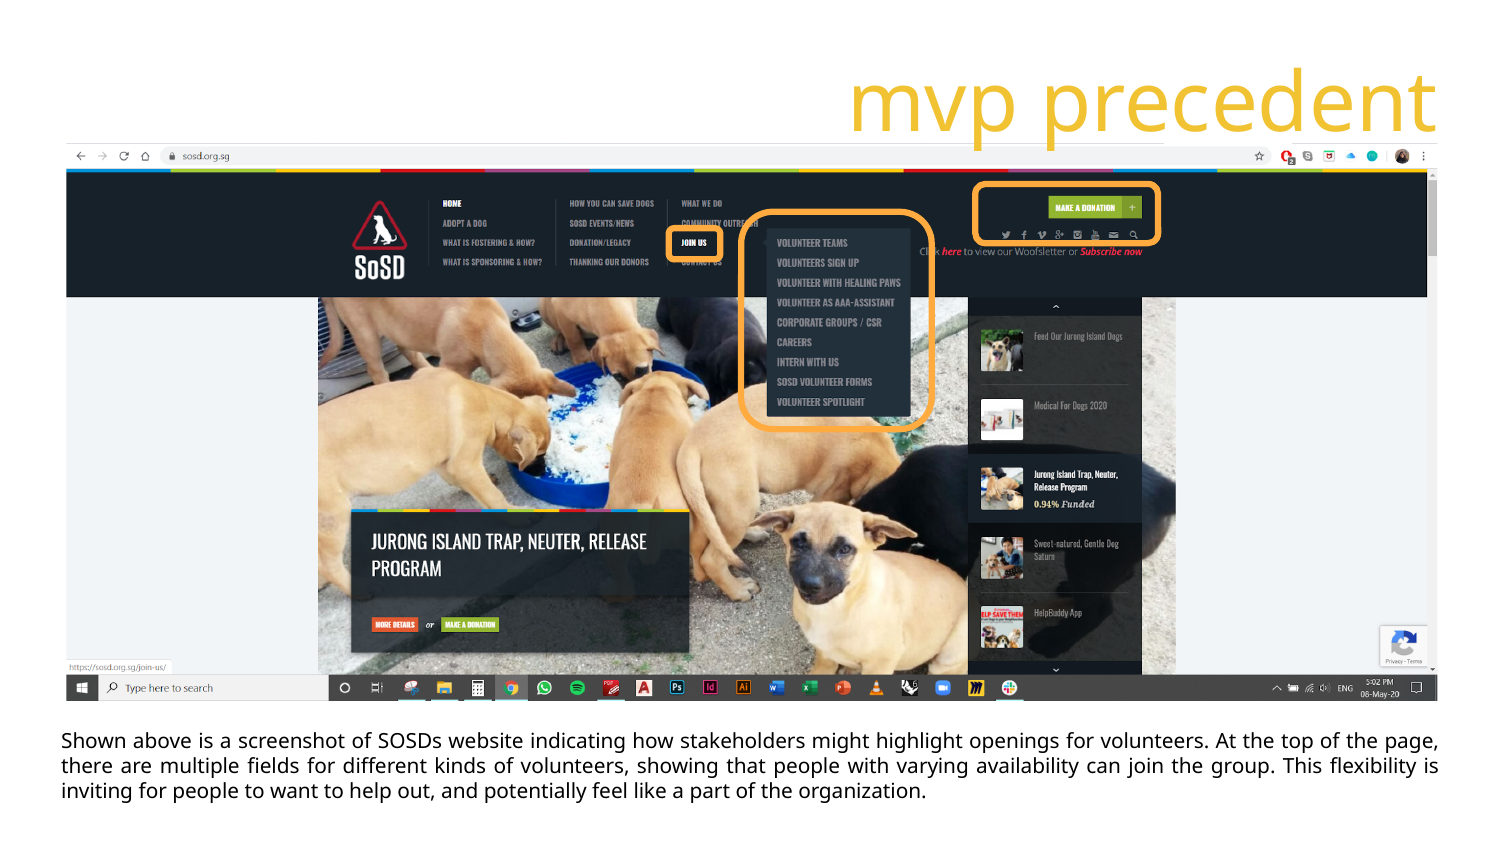

mvp precedent
Shown above is a screenshot of SOSDs website indicating how stakeholders might highlight openings for volunteers. At the top of the page, there are multiple fields for different kinds of volunteers, showing that people with varying availability can join the group. This flexibility is inviting for people to want to help out, and potentially feel like a part of the organization.